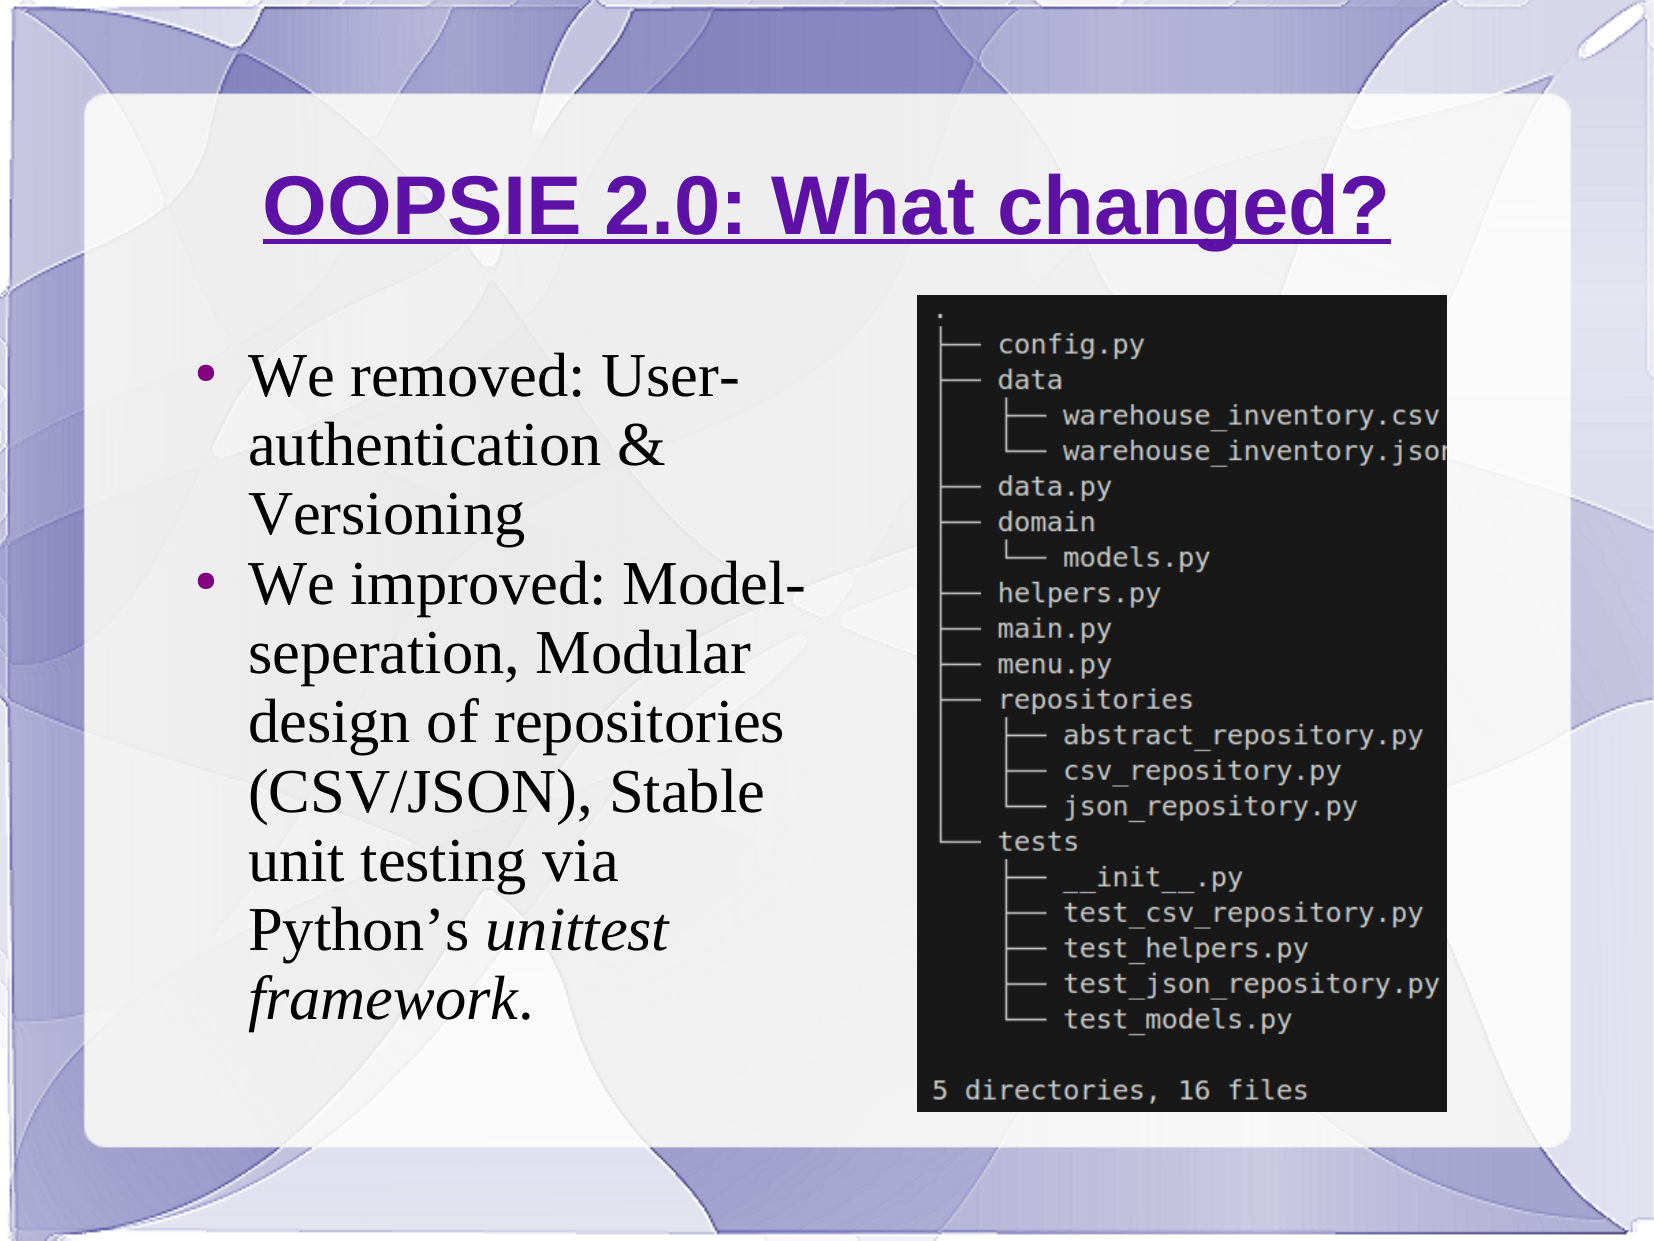

# OOPSIE 2.0: What changed?
We removed: User-authentication & Versioning
We improved: Model-seperation, Modular design of repositories (CSV/JSON), Stable unit testing via Python’s unittest framework.